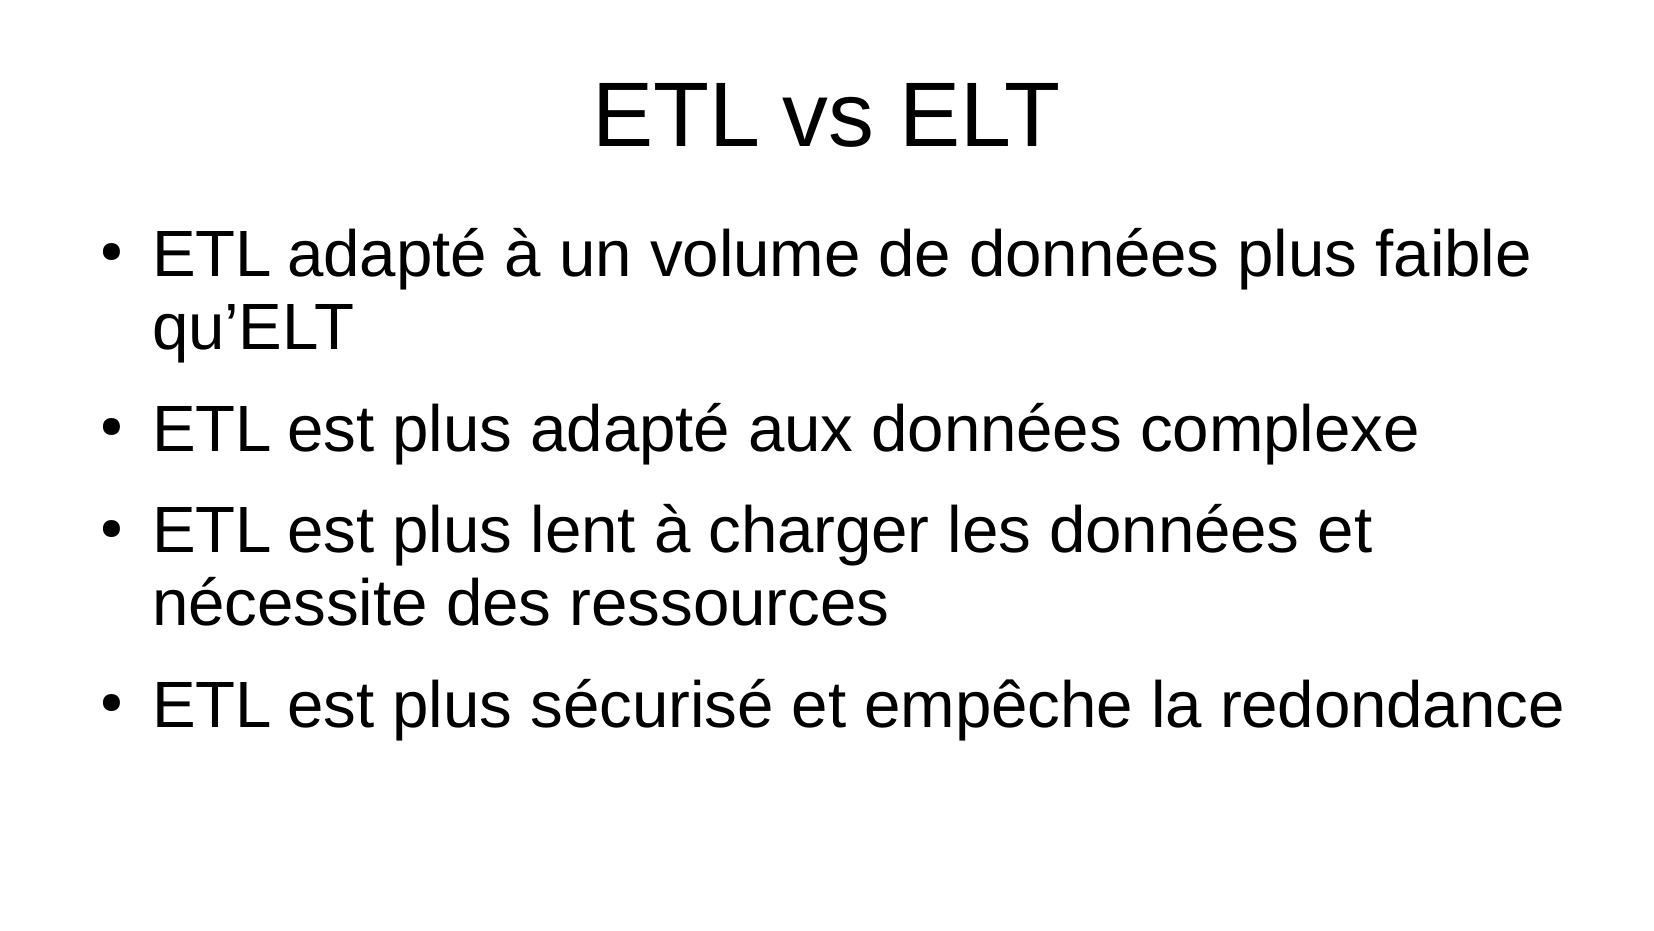

# ETL vs ELT
ETL adapté à un volume de données plus faible qu’ELT
ETL est plus adapté aux données complexe
ETL est plus lent à charger les données et nécessite des ressources
ETL est plus sécurisé et empêche la redondance